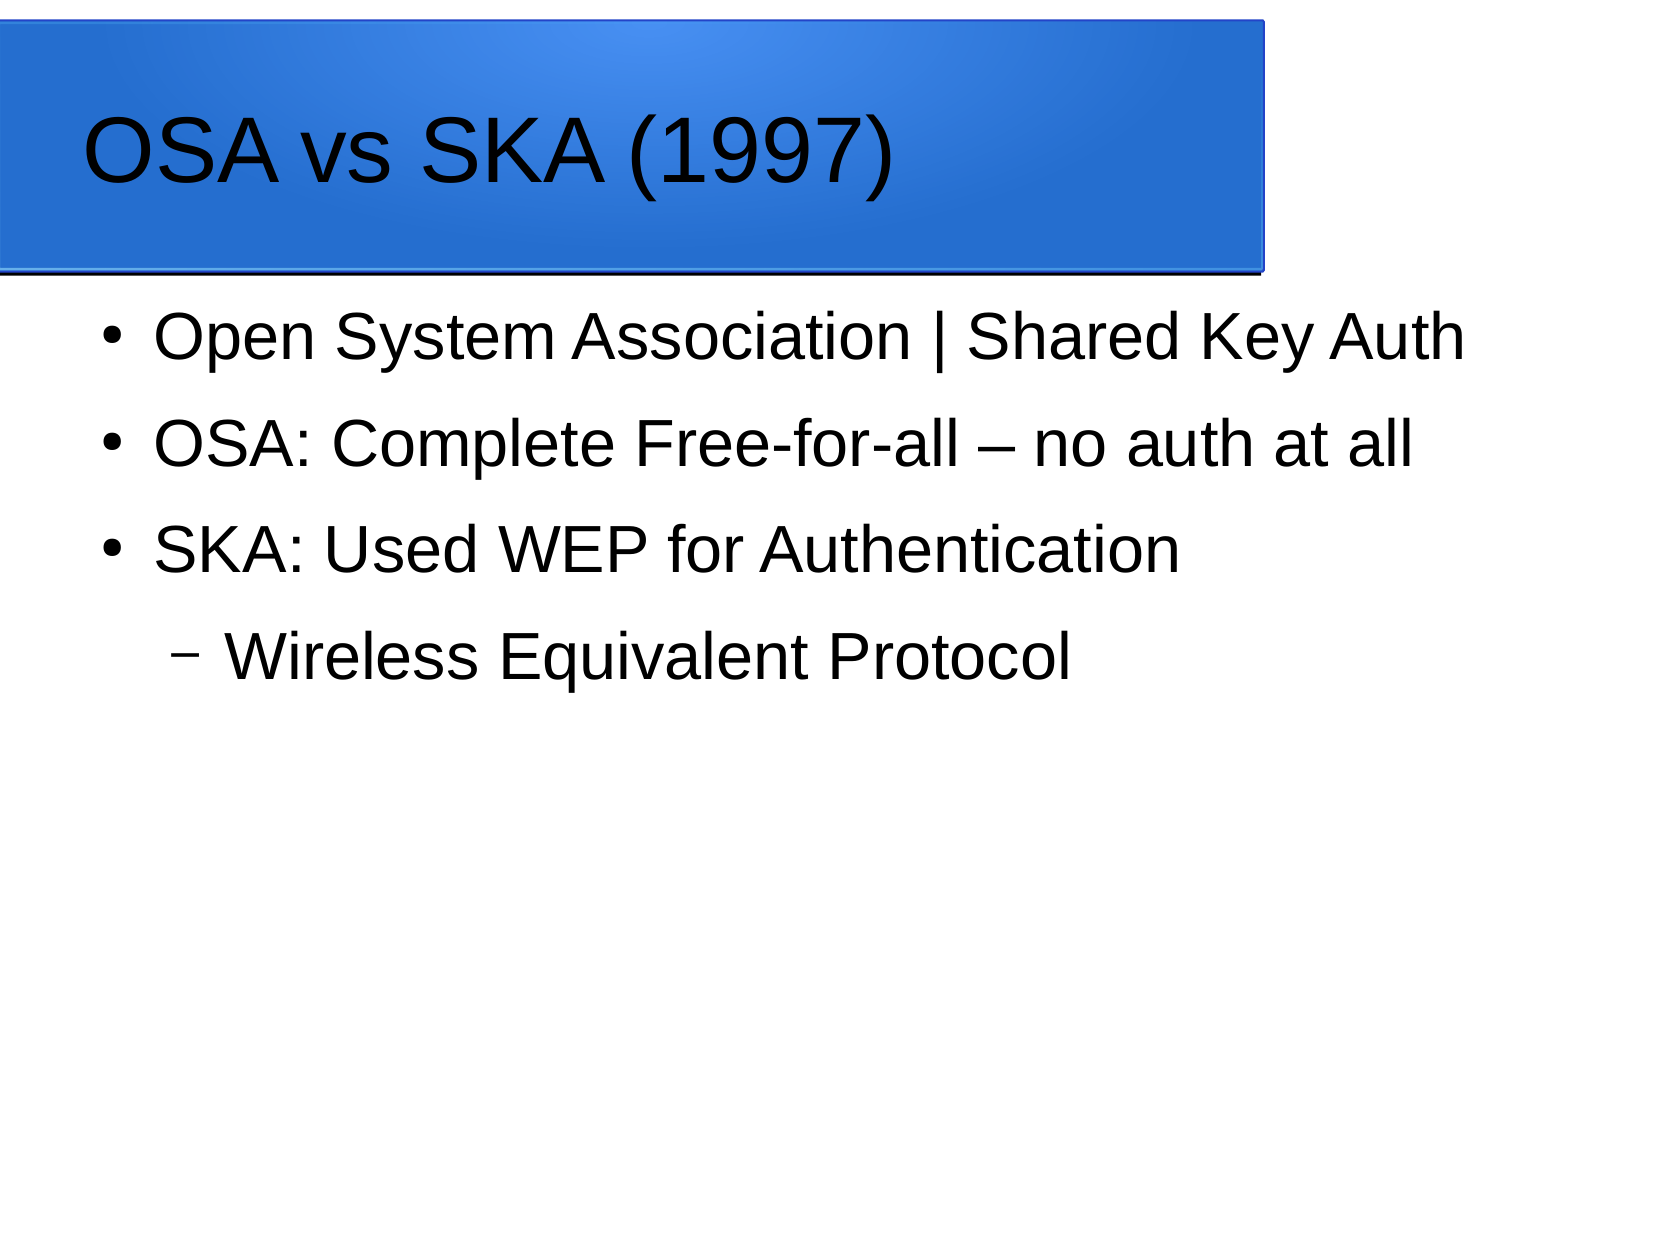

# OSA vs SKA (1997)
Open System Association | Shared Key Auth
OSA: Complete Free-for-all – no auth at all
SKA: Used WEP for Authentication
Wireless Equivalent Protocol